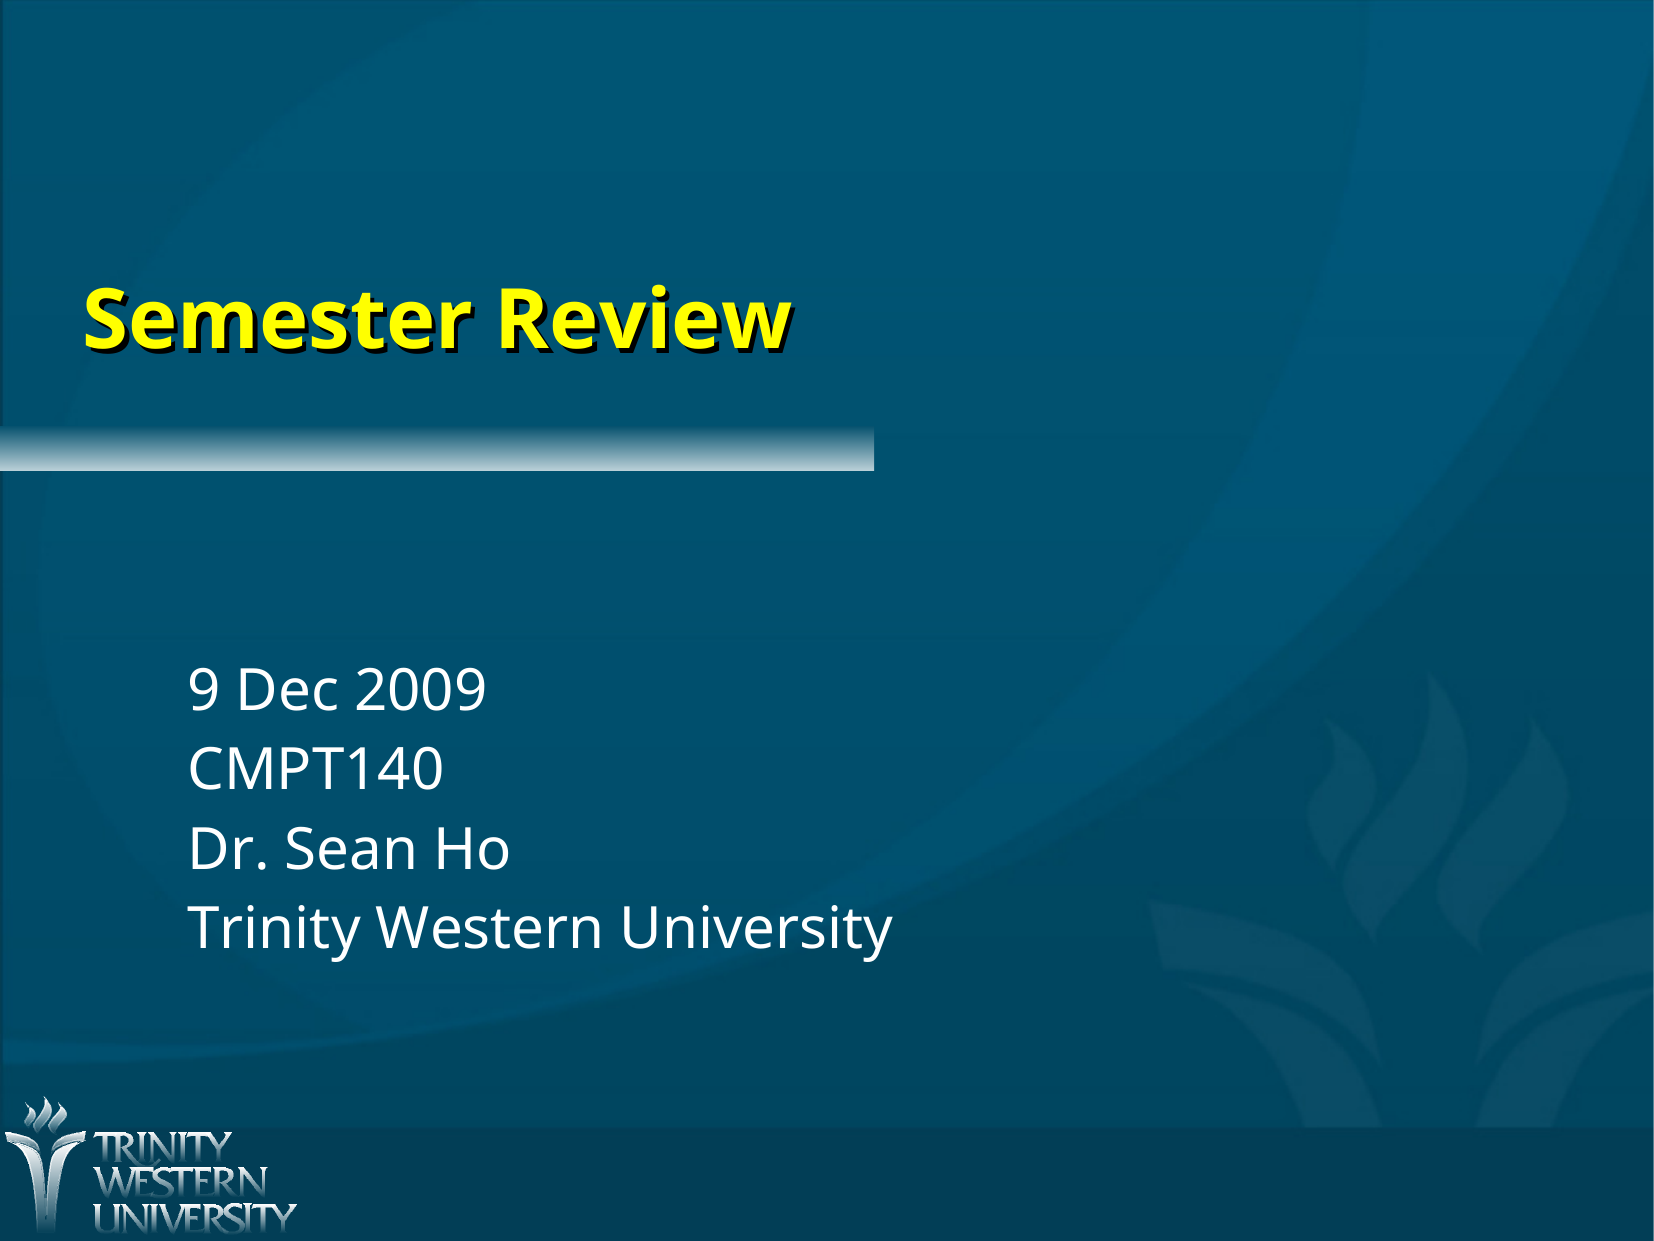

# Semester Review
9 Dec 2009
CMPT140
Dr. Sean Ho
Trinity Western University